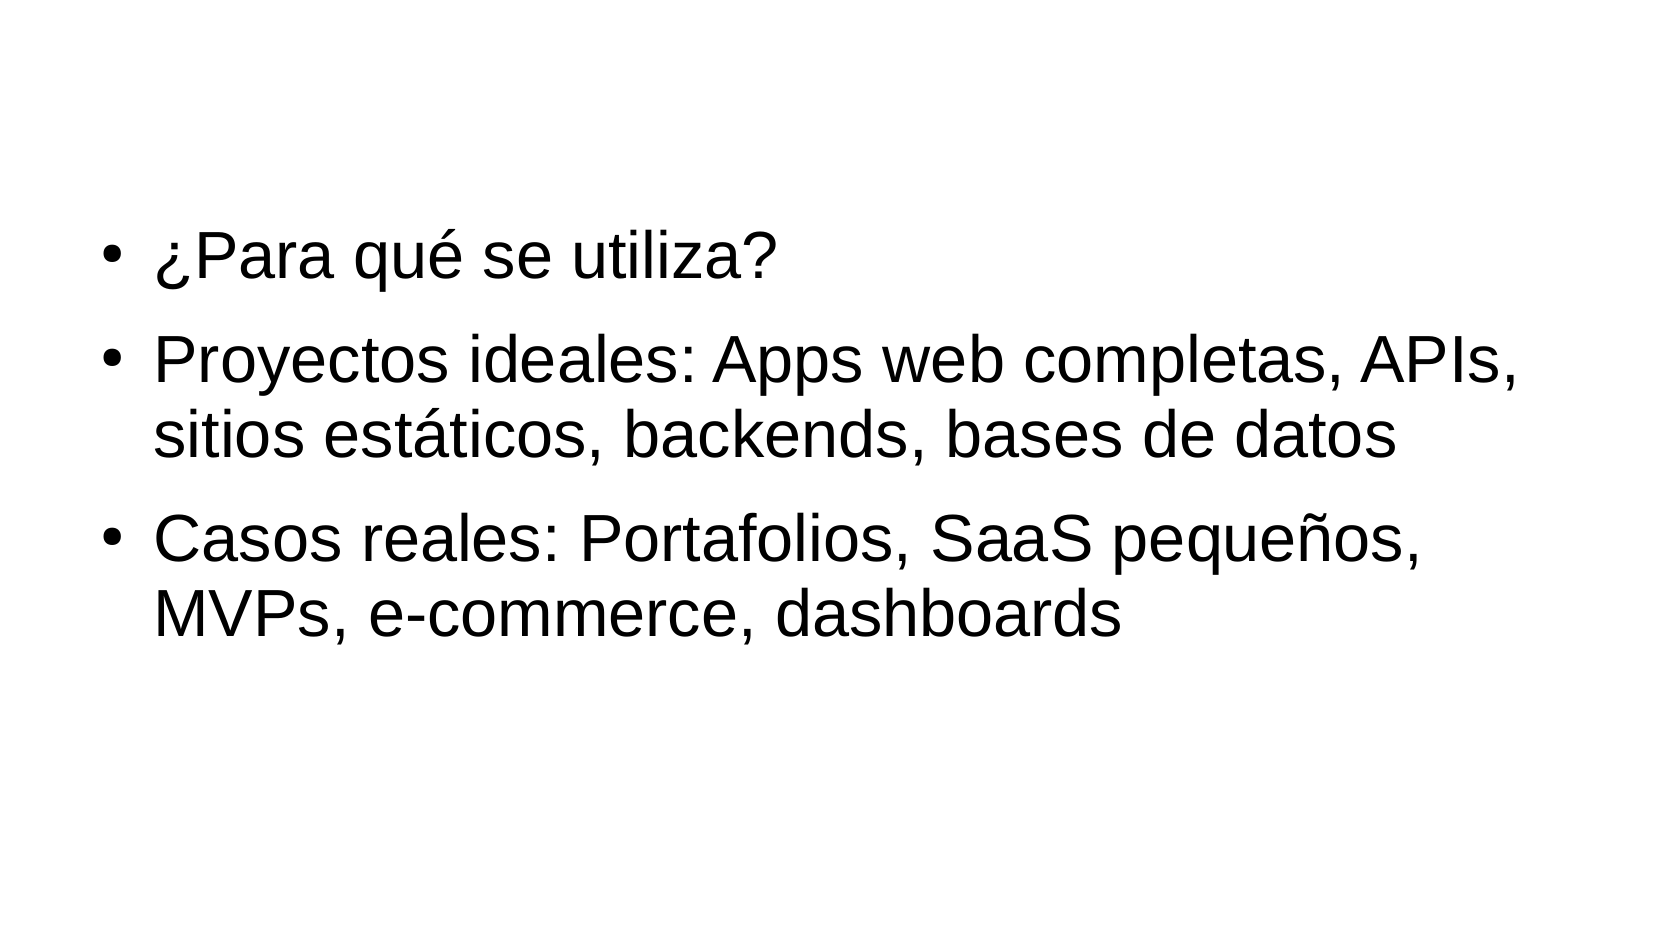

#
¿Para qué se utiliza?
Proyectos ideales: Apps web completas, APIs, sitios estáticos, backends, bases de datos
Casos reales: Portafolios, SaaS pequeños, MVPs, e-commerce, dashboards